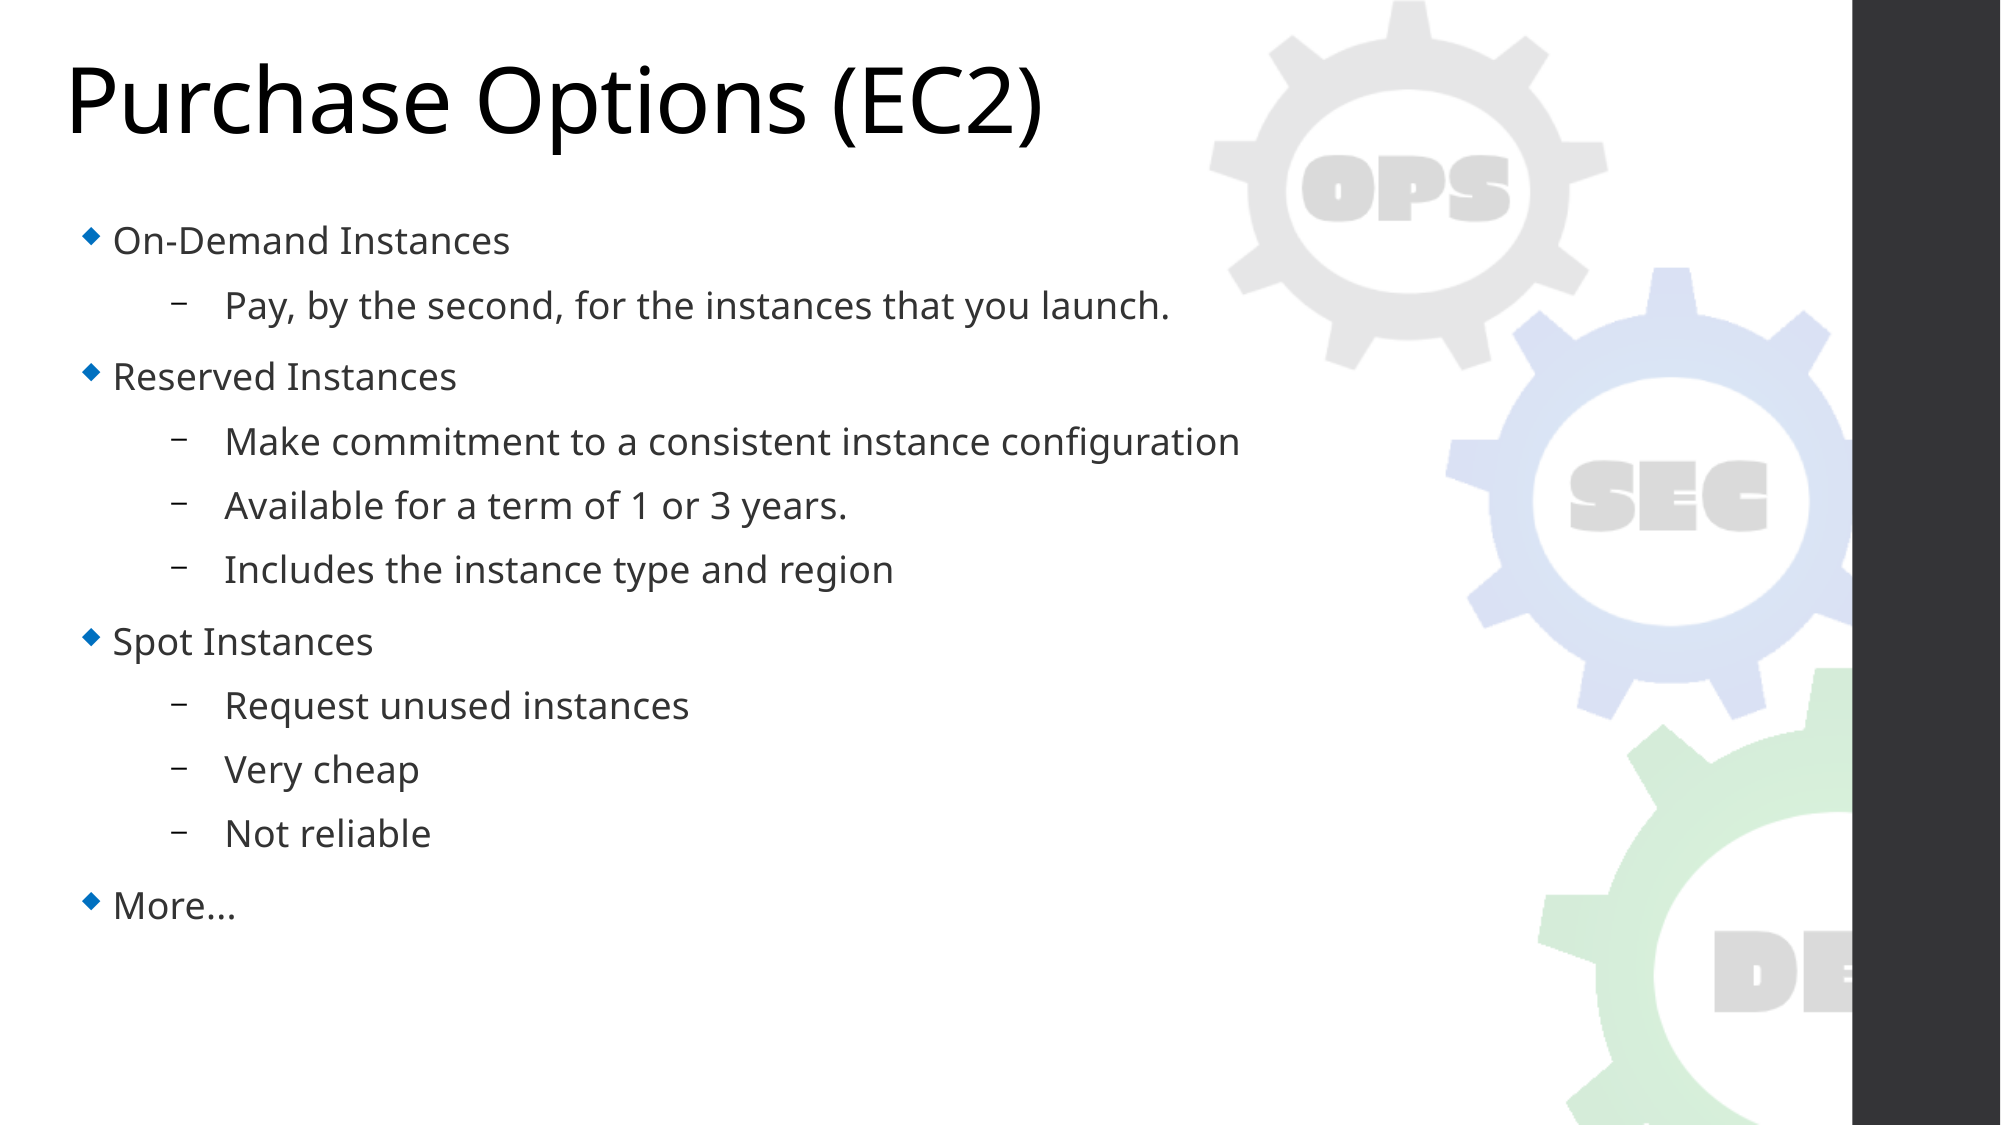

# Purchase Options (EC2)
On-Demand Instances
Pay, by the second, for the instances that you launch.
Reserved Instances
Make commitment to a consistent instance configuration
Available for a term of 1 or 3 years.
Includes the instance type and region
Spot Instances
Request unused instances
Very cheap
Not reliable
More...